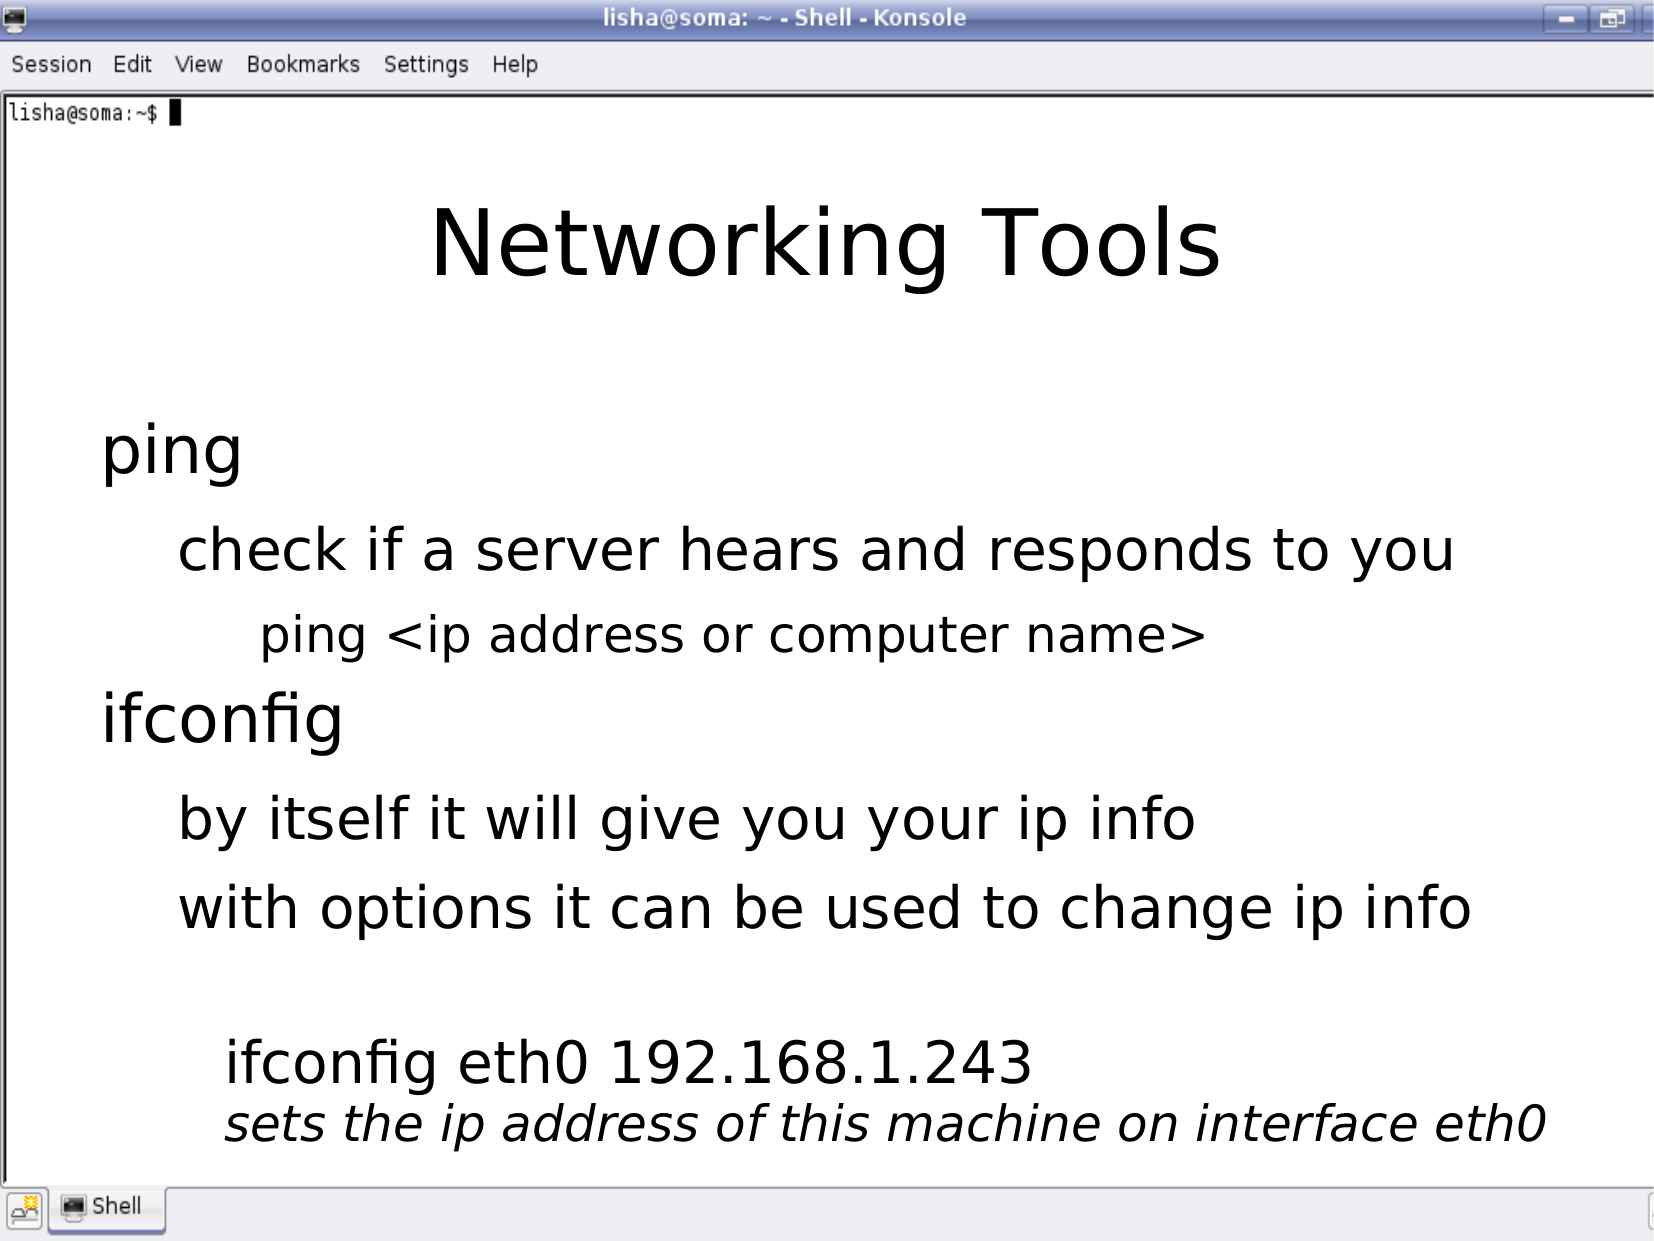

# Networking Tools
ping
check if a server hears and responds to you
ping <ip address or computer name>
ifconfig
by itself it will give you your ip info
with options it can be used to change ip info
ifconfig eth0 192.168.1.243
sets the ip address of this machine on interface eth0